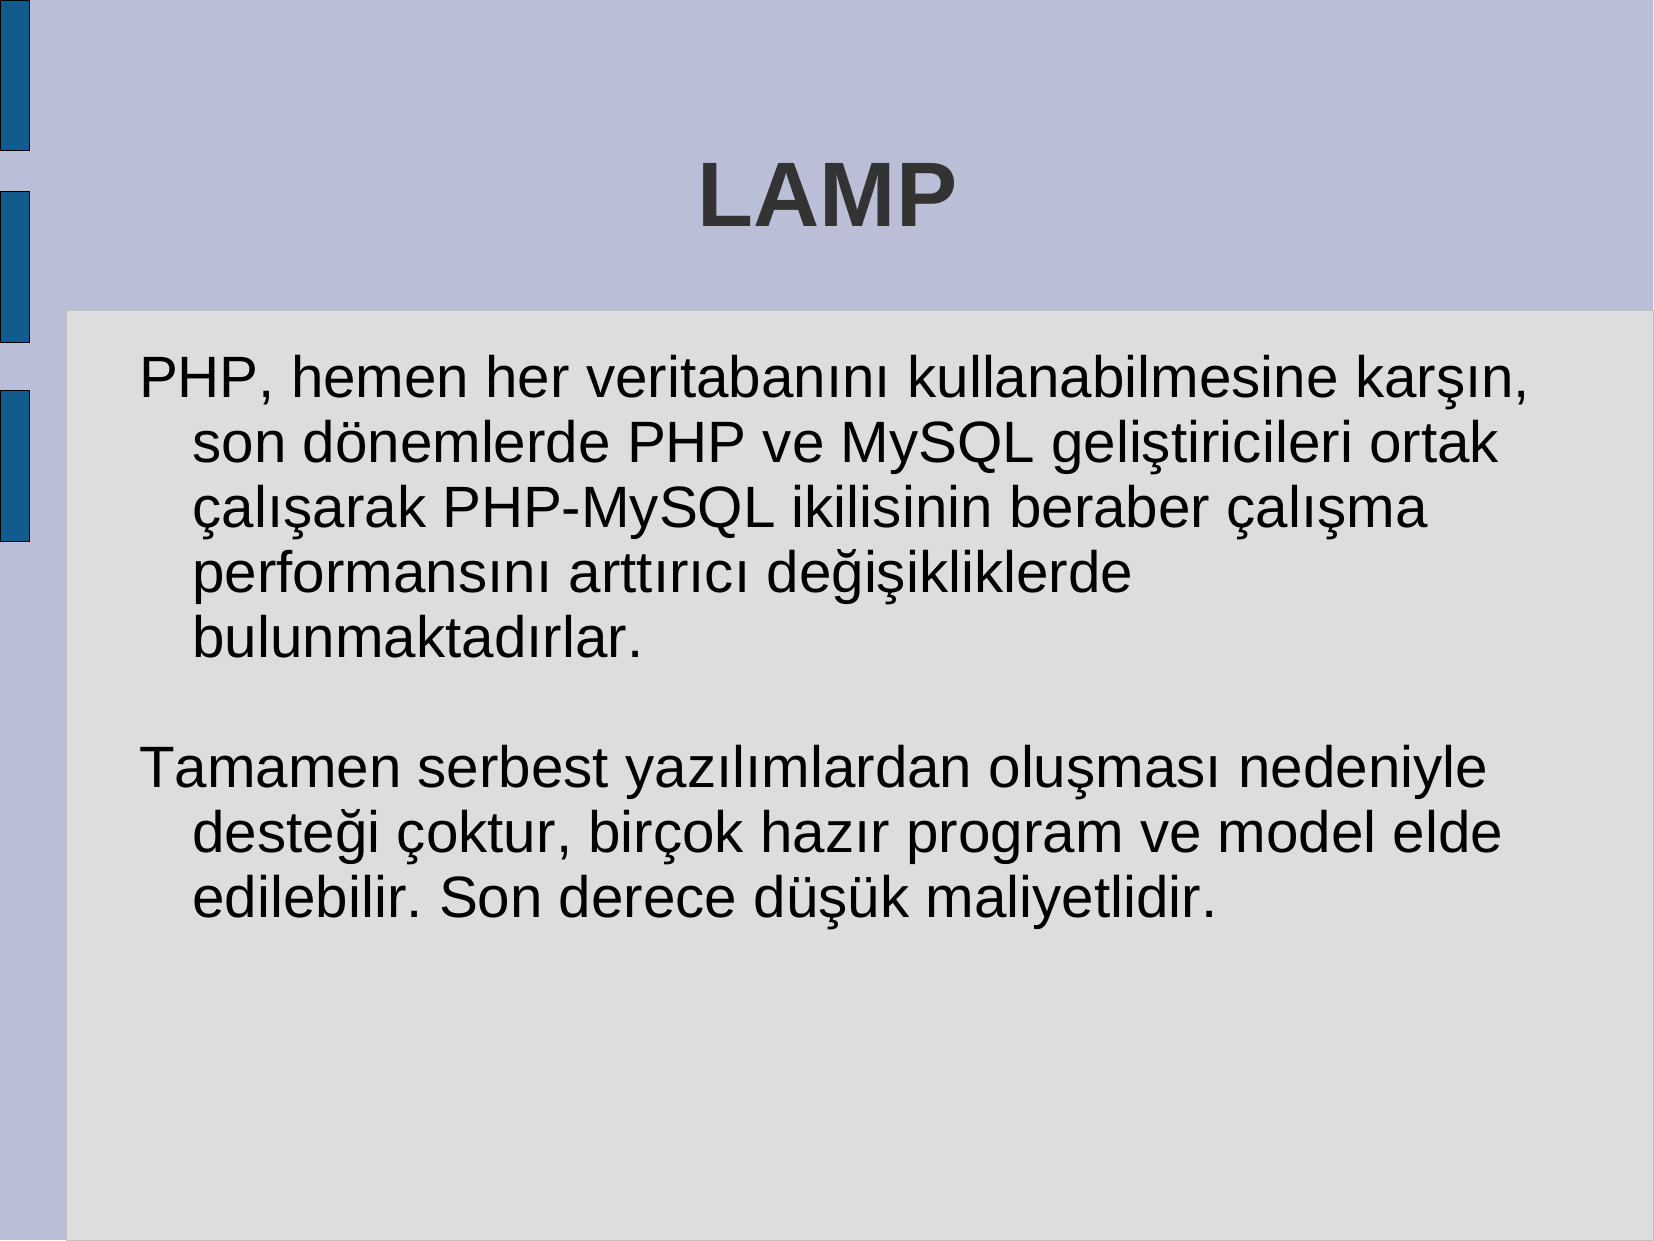

# LAMP
PHP, hemen her veritabanını kullanabilmesine karşın, son dönemlerde PHP ve MySQL geliştiricileri ortak çalışarak PHP-MySQL ikilisinin beraber çalışma performansını arttırıcı değişikliklerde bulunmaktadırlar.
Tamamen serbest yazılımlardan oluşması nedeniyle desteği çoktur, birçok hazır program ve model elde edilebilir. Son derece düşük maliyetlidir.